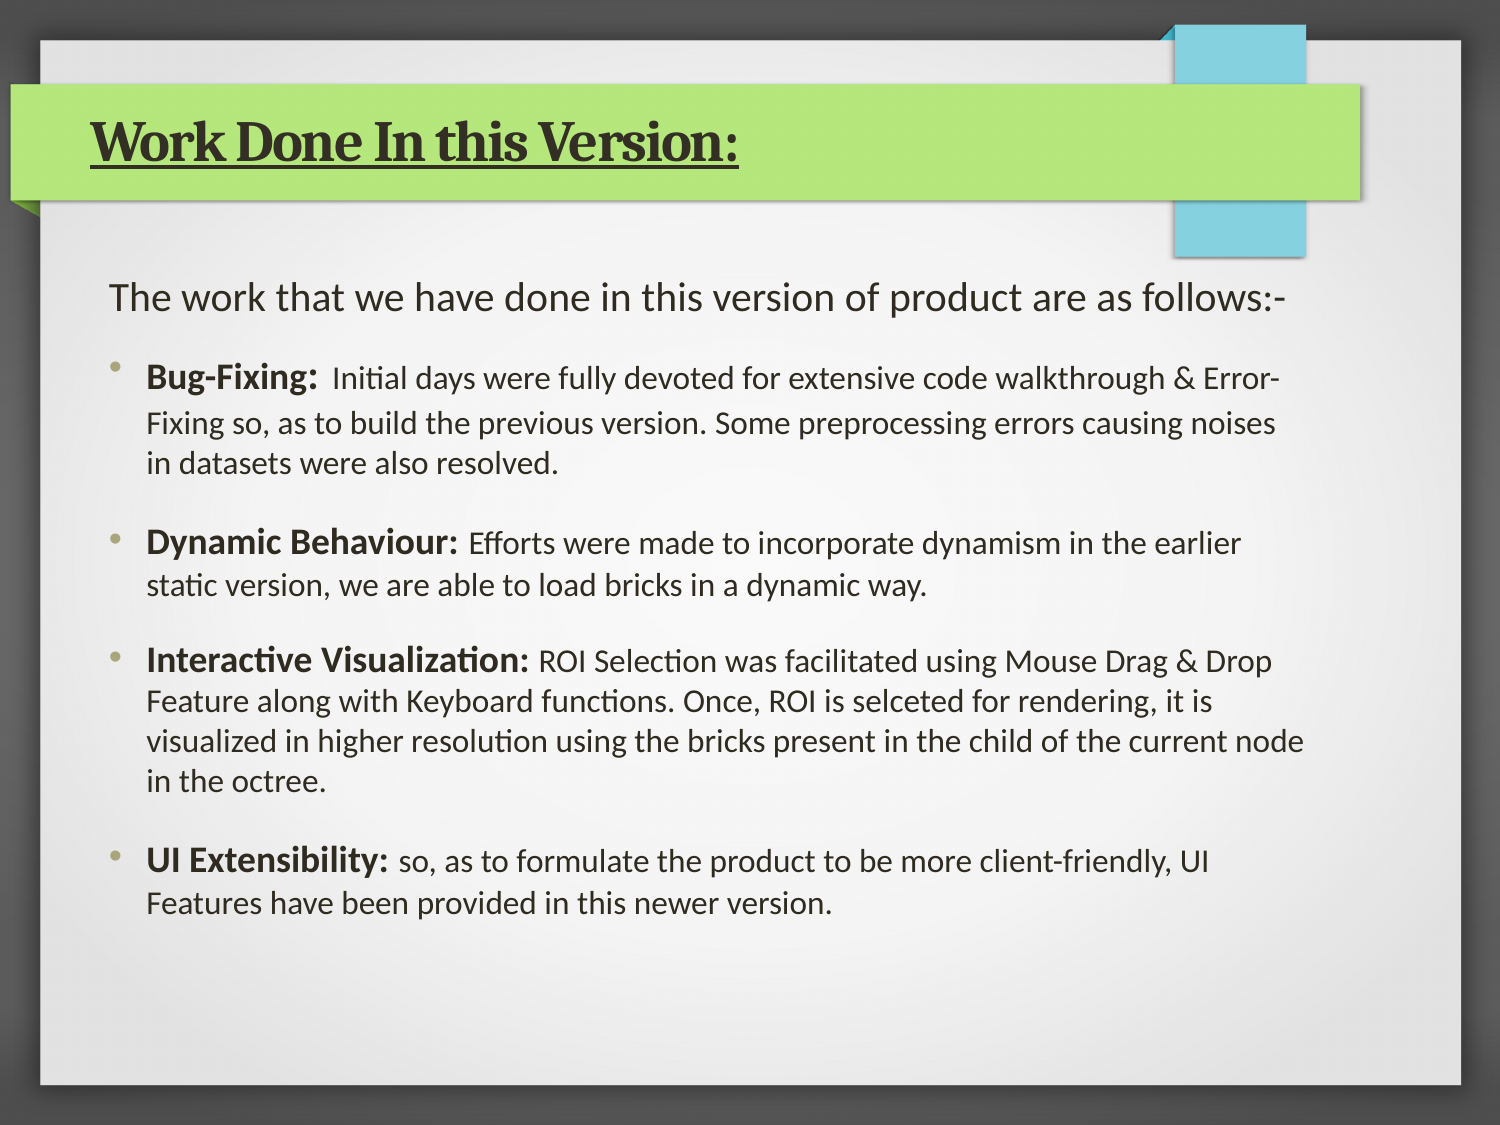

# Work Done In this Version:
The work that we have done in this version of product are as follows:-
Bug-Fixing: Initial days were fully devoted for extensive code walkthrough & Error-Fixing so, as to build the previous version. Some preprocessing errors causing noises in datasets were also resolved.
Dynamic Behaviour: Efforts were made to incorporate dynamism in the earlier static version, we are able to load bricks in a dynamic way.
Interactive Visualization: ROI Selection was facilitated using Mouse Drag & Drop Feature along with Keyboard functions. Once, ROI is selceted for rendering, it is visualized in higher resolution using the bricks present in the child of the current node in the octree.
UI Extensibility: so, as to formulate the product to be more client-friendly, UI Features have been provided in this newer version.